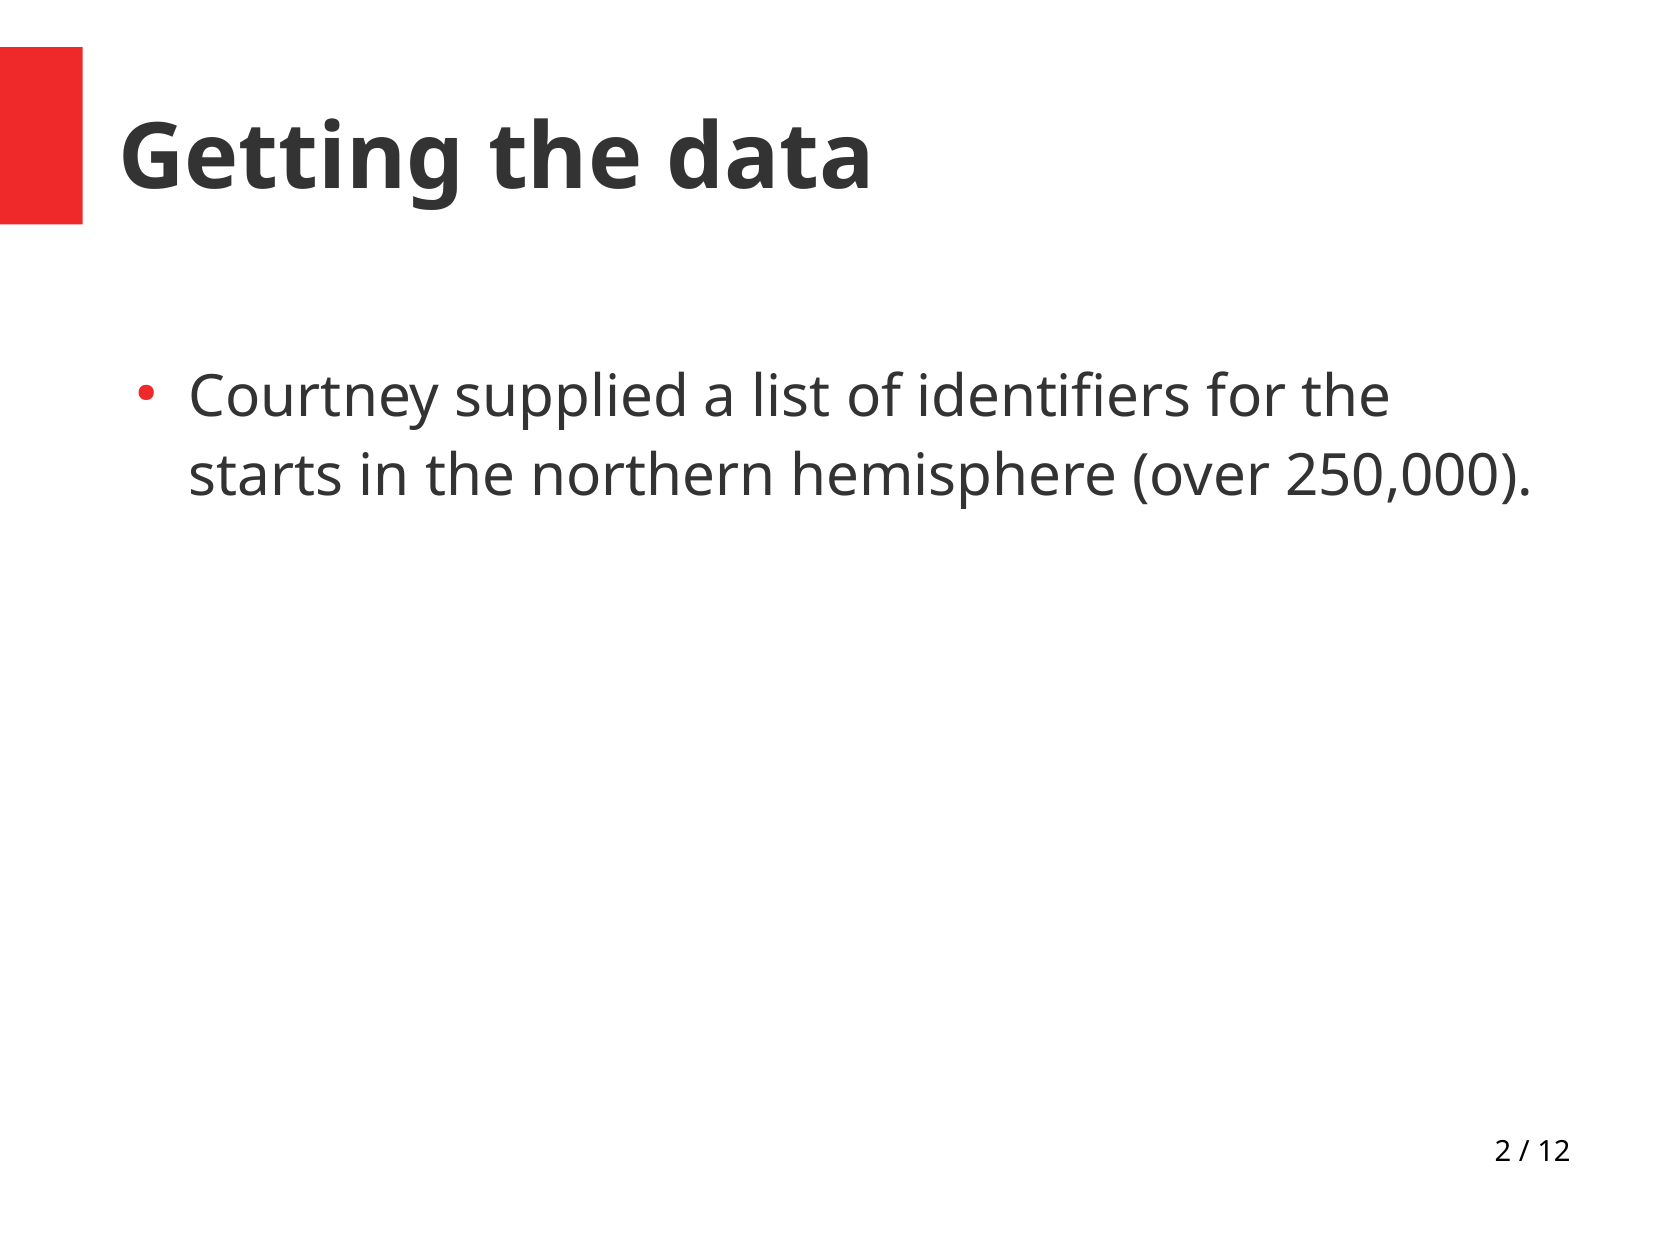

# Getting the data
Courtney supplied a list of identifiers for the starts in the northern hemisphere (over 250,000).
2